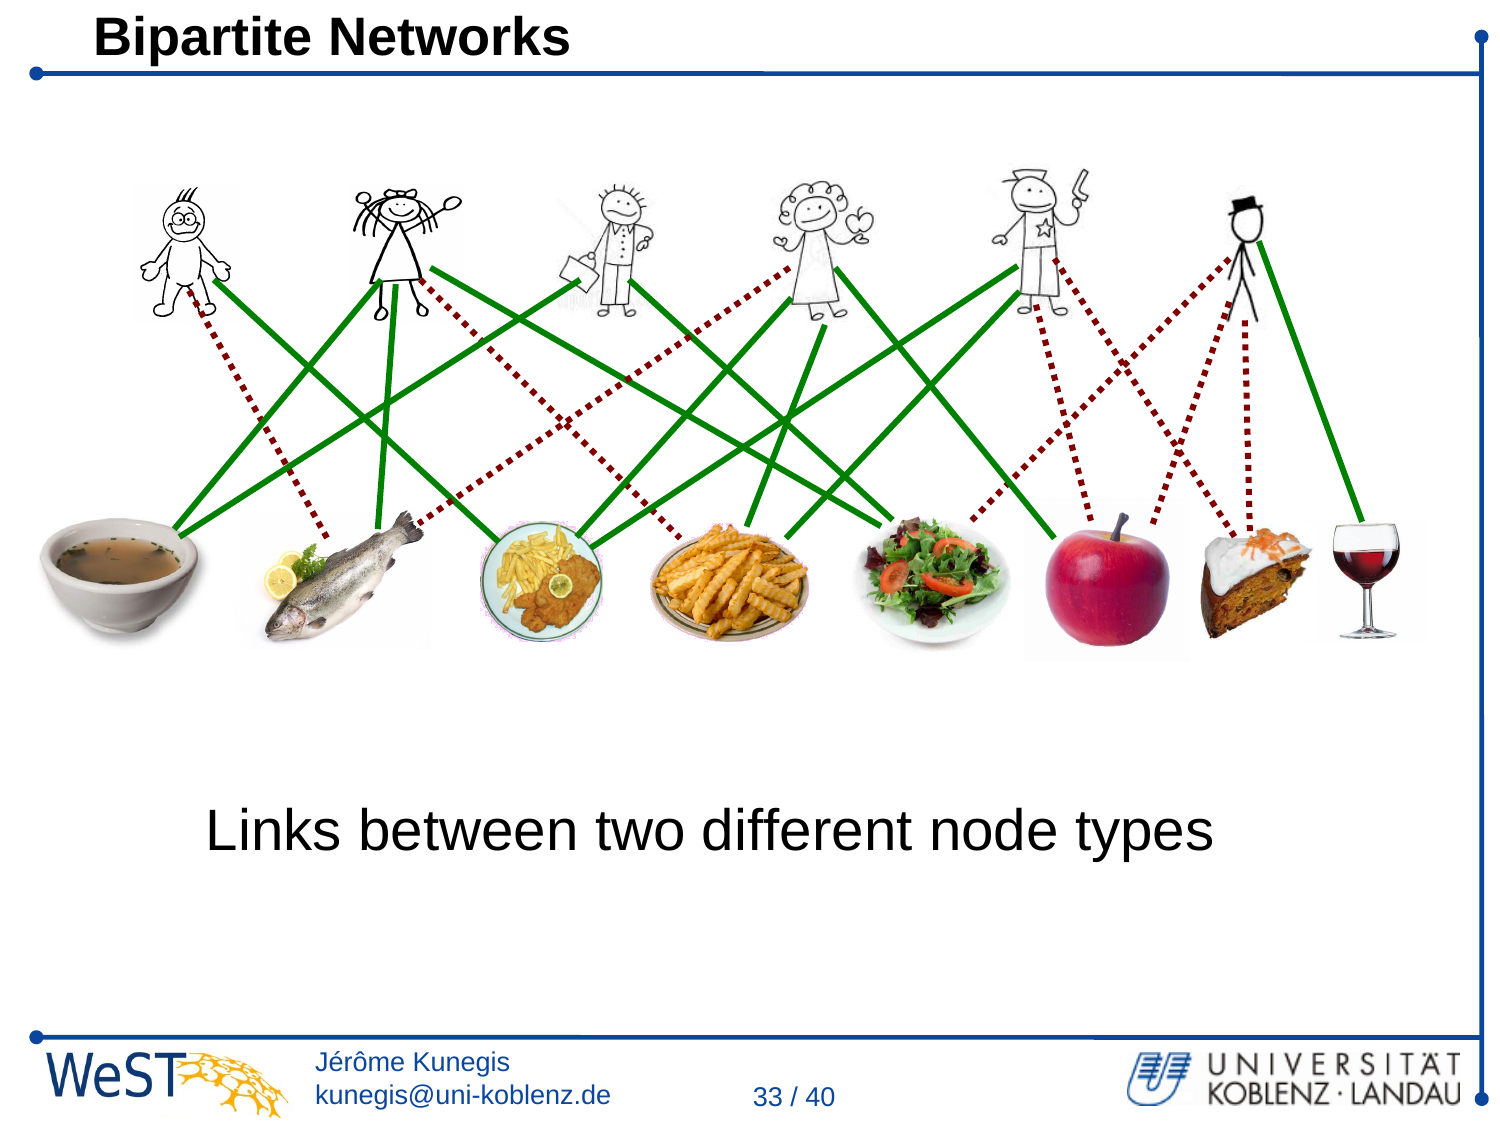

Bipartite Networks
Links between two different node types